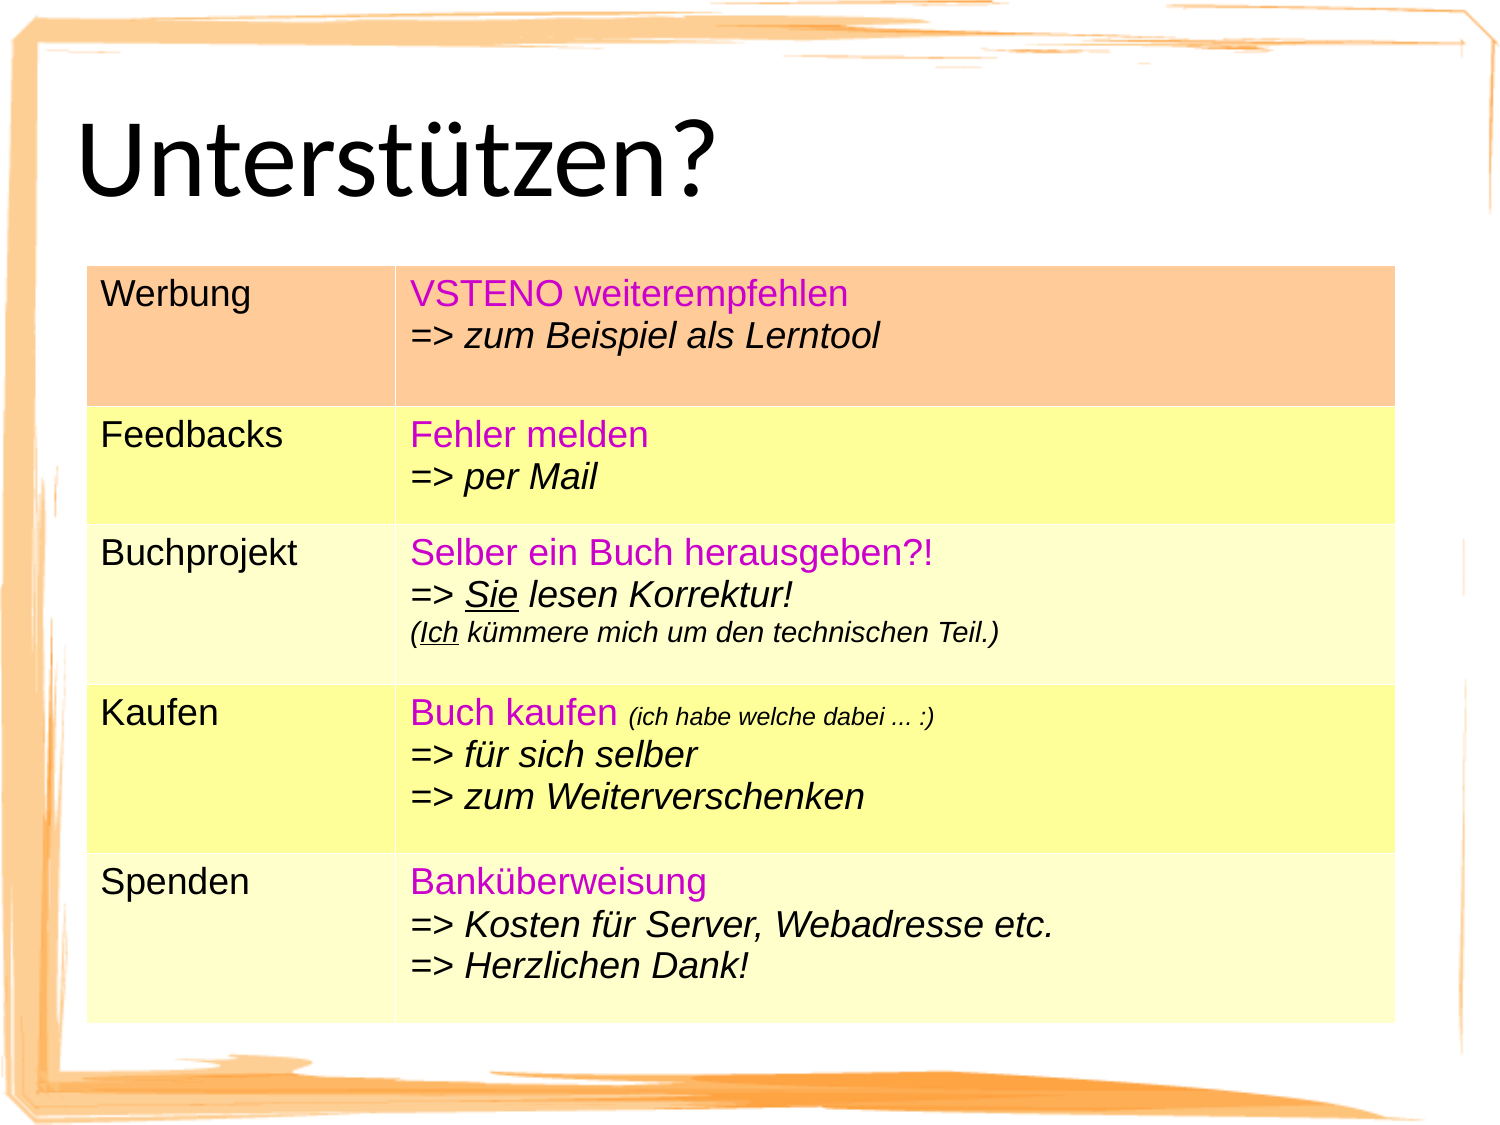

# Unterstützen?
| Werbung | VSTENO weiterempfehlen => zum Beispiel als Lerntool |
| --- | --- |
| Feedbacks | Fehler melden => per Mail |
| Buchprojekt | Selber ein Buch herausgeben?! => Sie lesen Korrektur! (Ich kümmere mich um den technischen Teil.) |
| Kaufen | Buch kaufen (ich habe welche dabei ... :) => für sich selber => zum Weiterverschenken |
| Spenden | Banküberweisung => Kosten für Server, Webadresse etc. => Herzlichen Dank! |